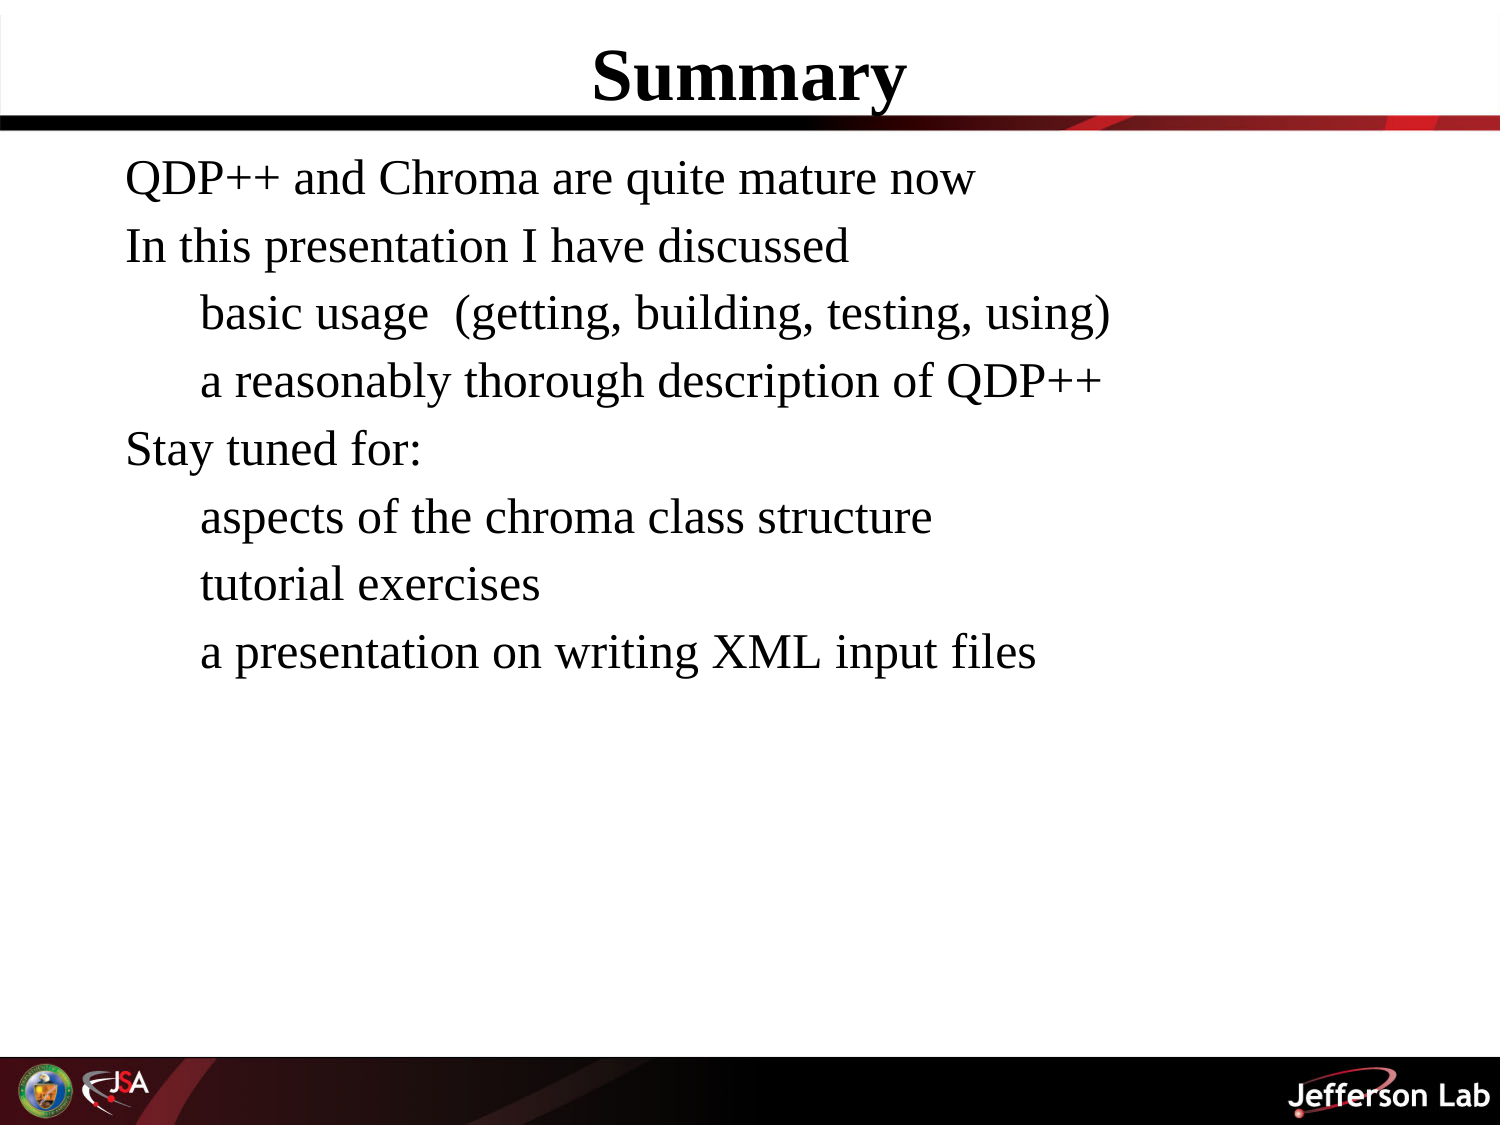

# Summary
QDP++ and Chroma are quite mature now
In this presentation I have discussed
basic usage (getting, building, testing, using)
a reasonably thorough description of QDP++
Stay tuned for:
aspects of the chroma class structure
tutorial exercises
a presentation on writing XML input files